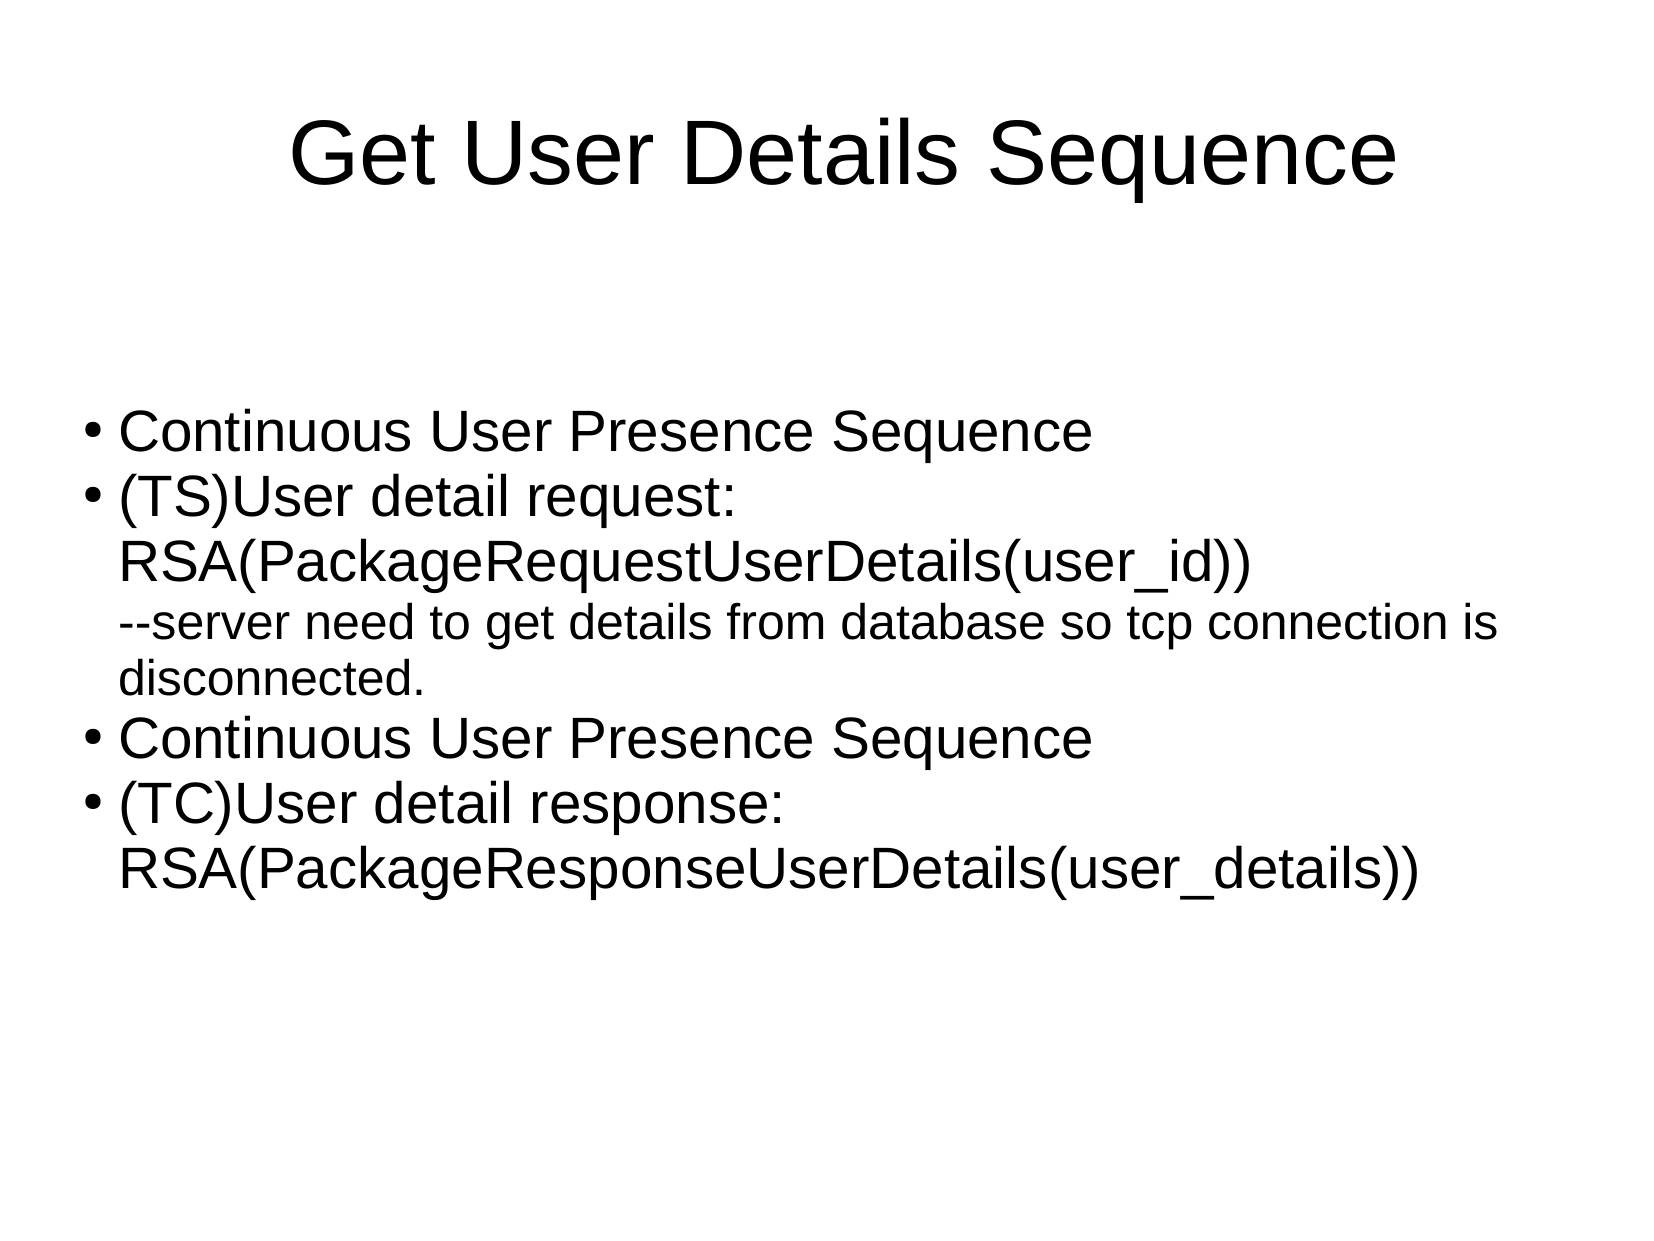

# Get User Details Sequence
Continuous User Presence Sequence
(TS)User detail request: RSA(PackageRequestUserDetails(user_id))
--server need to get details from database so tcp connection is disconnected.
Continuous User Presence Sequence
(TC)User detail response: RSA(PackageResponseUserDetails(user_details))